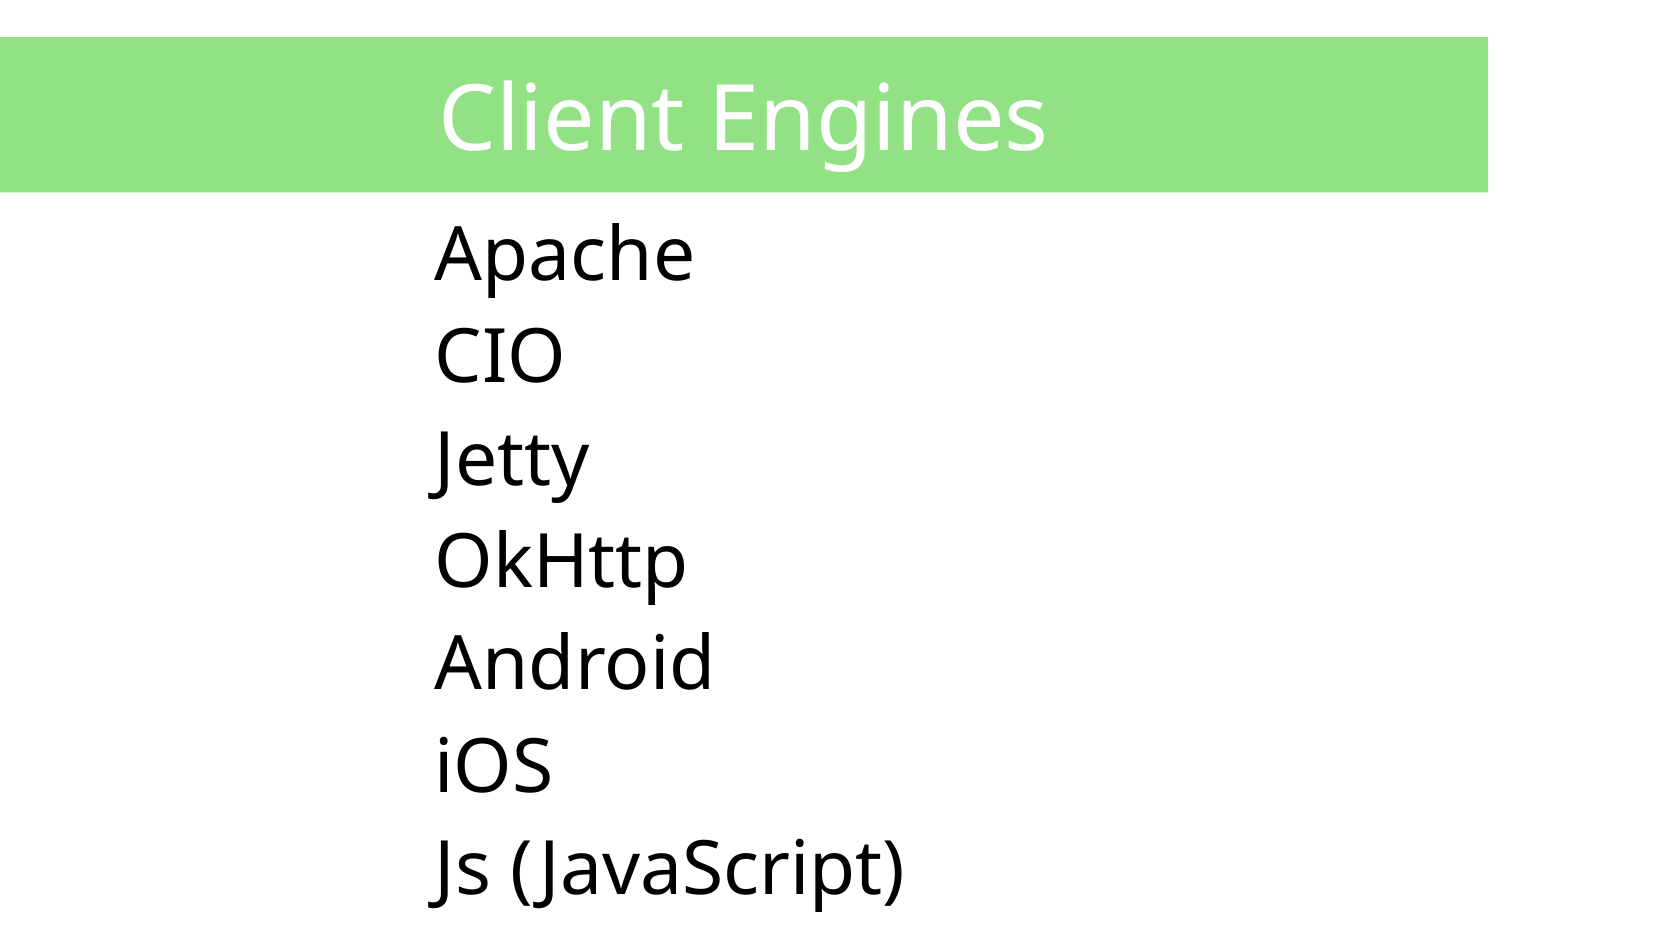

# Client Engines
Apache
CIO
Jetty
OkHttp
Android
iOS
Js (JavaScript)
Curl
MockEngine